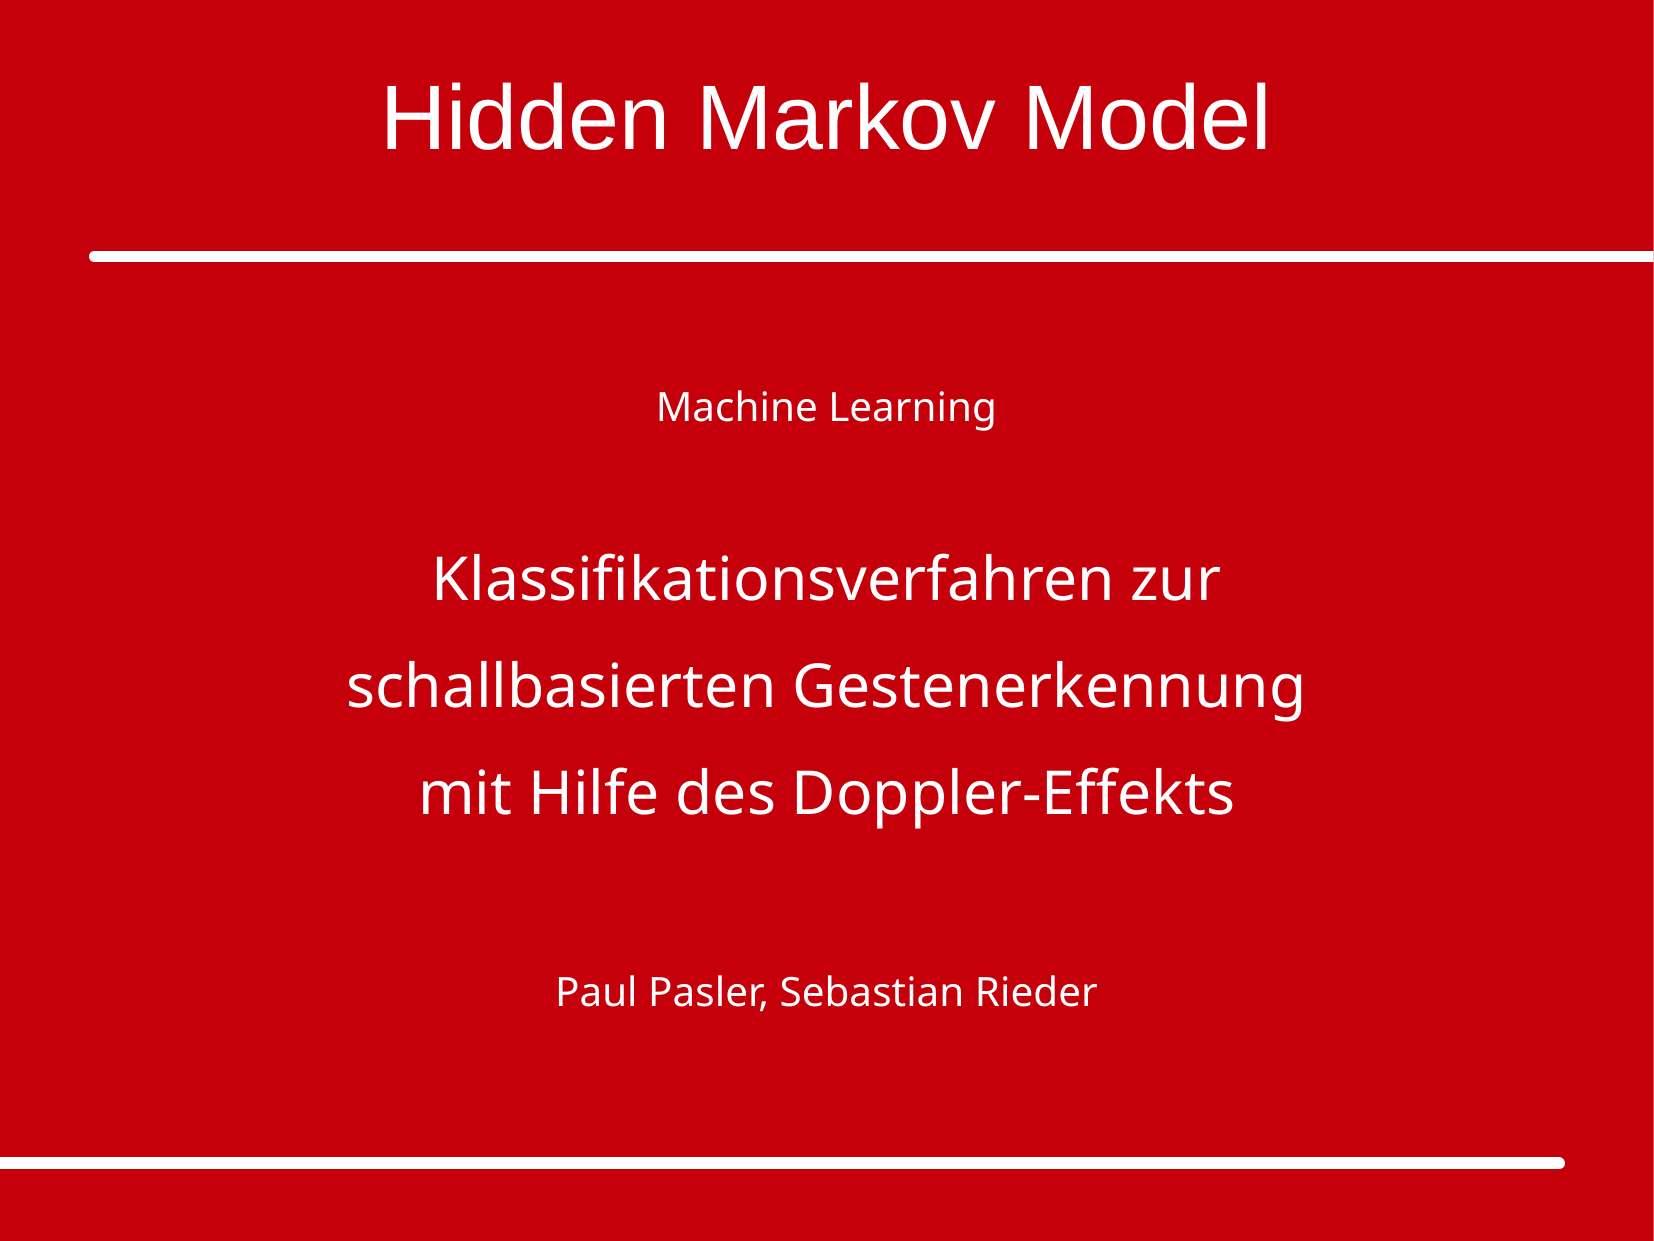

# Hidden Markov Model
Machine Learning
Klassifikationsverfahren zur
schallbasierten Gestenerkennung
mit Hilfe des Doppler-Effekts
Paul Pasler, Sebastian Rieder